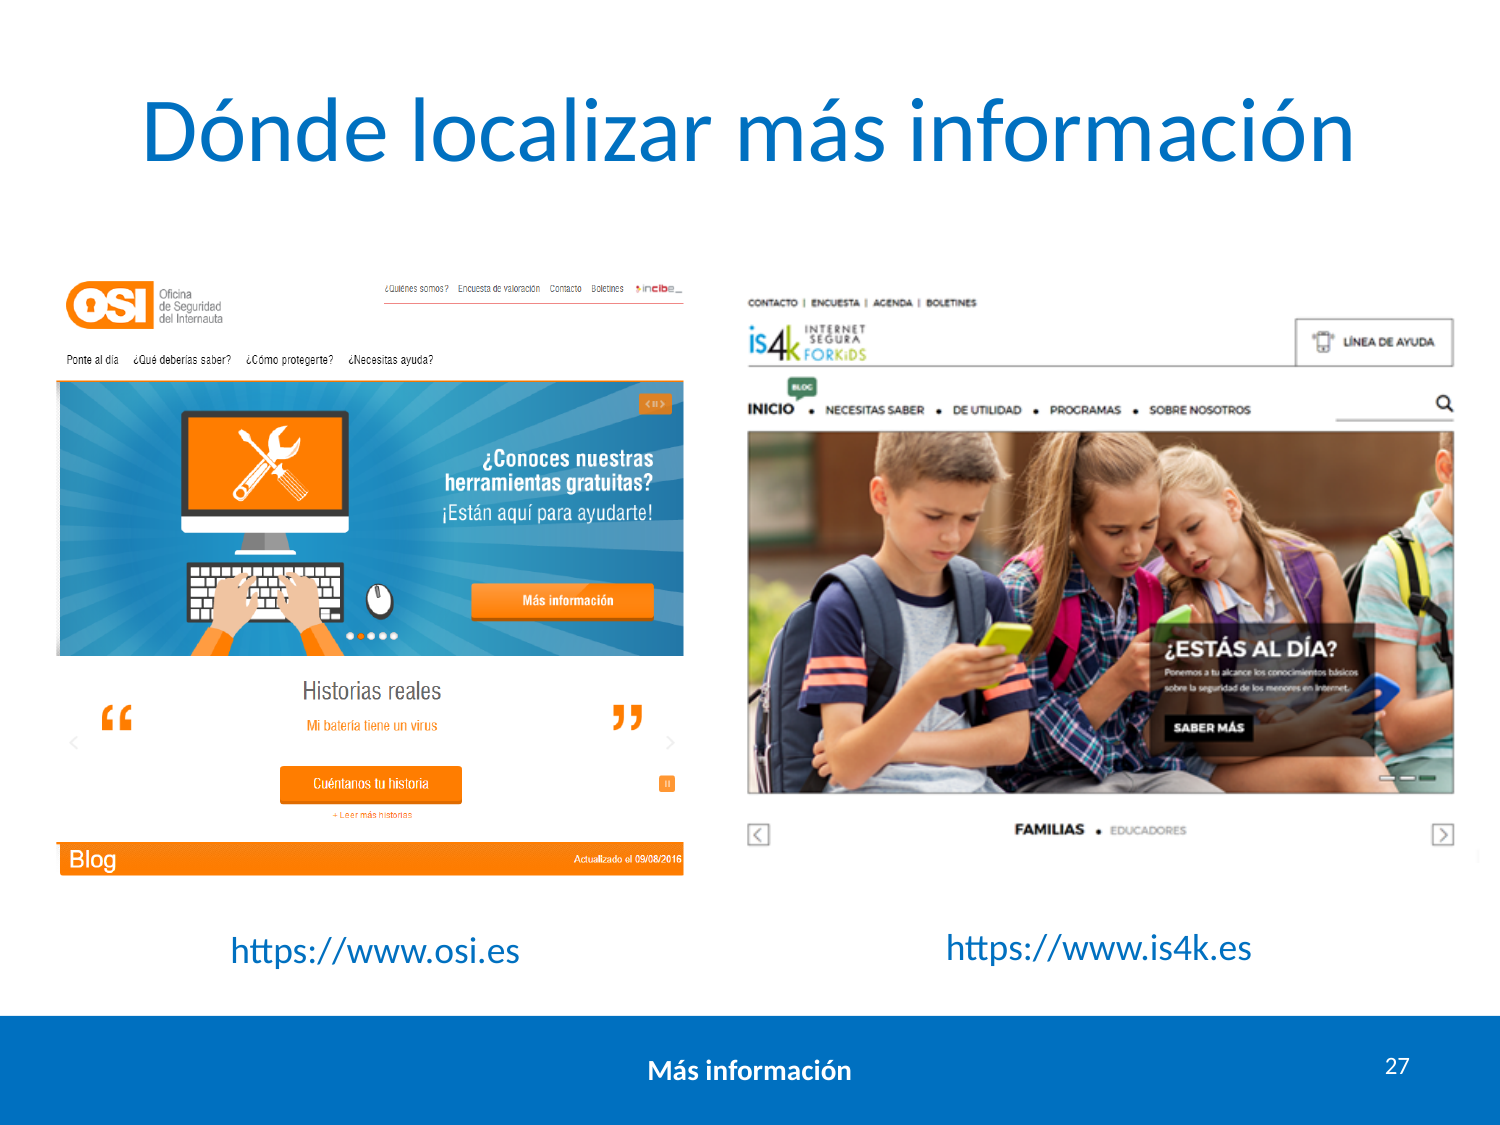

# Dónde localizar más información
https://www.is4k.es
https://www.osi.es
Más información